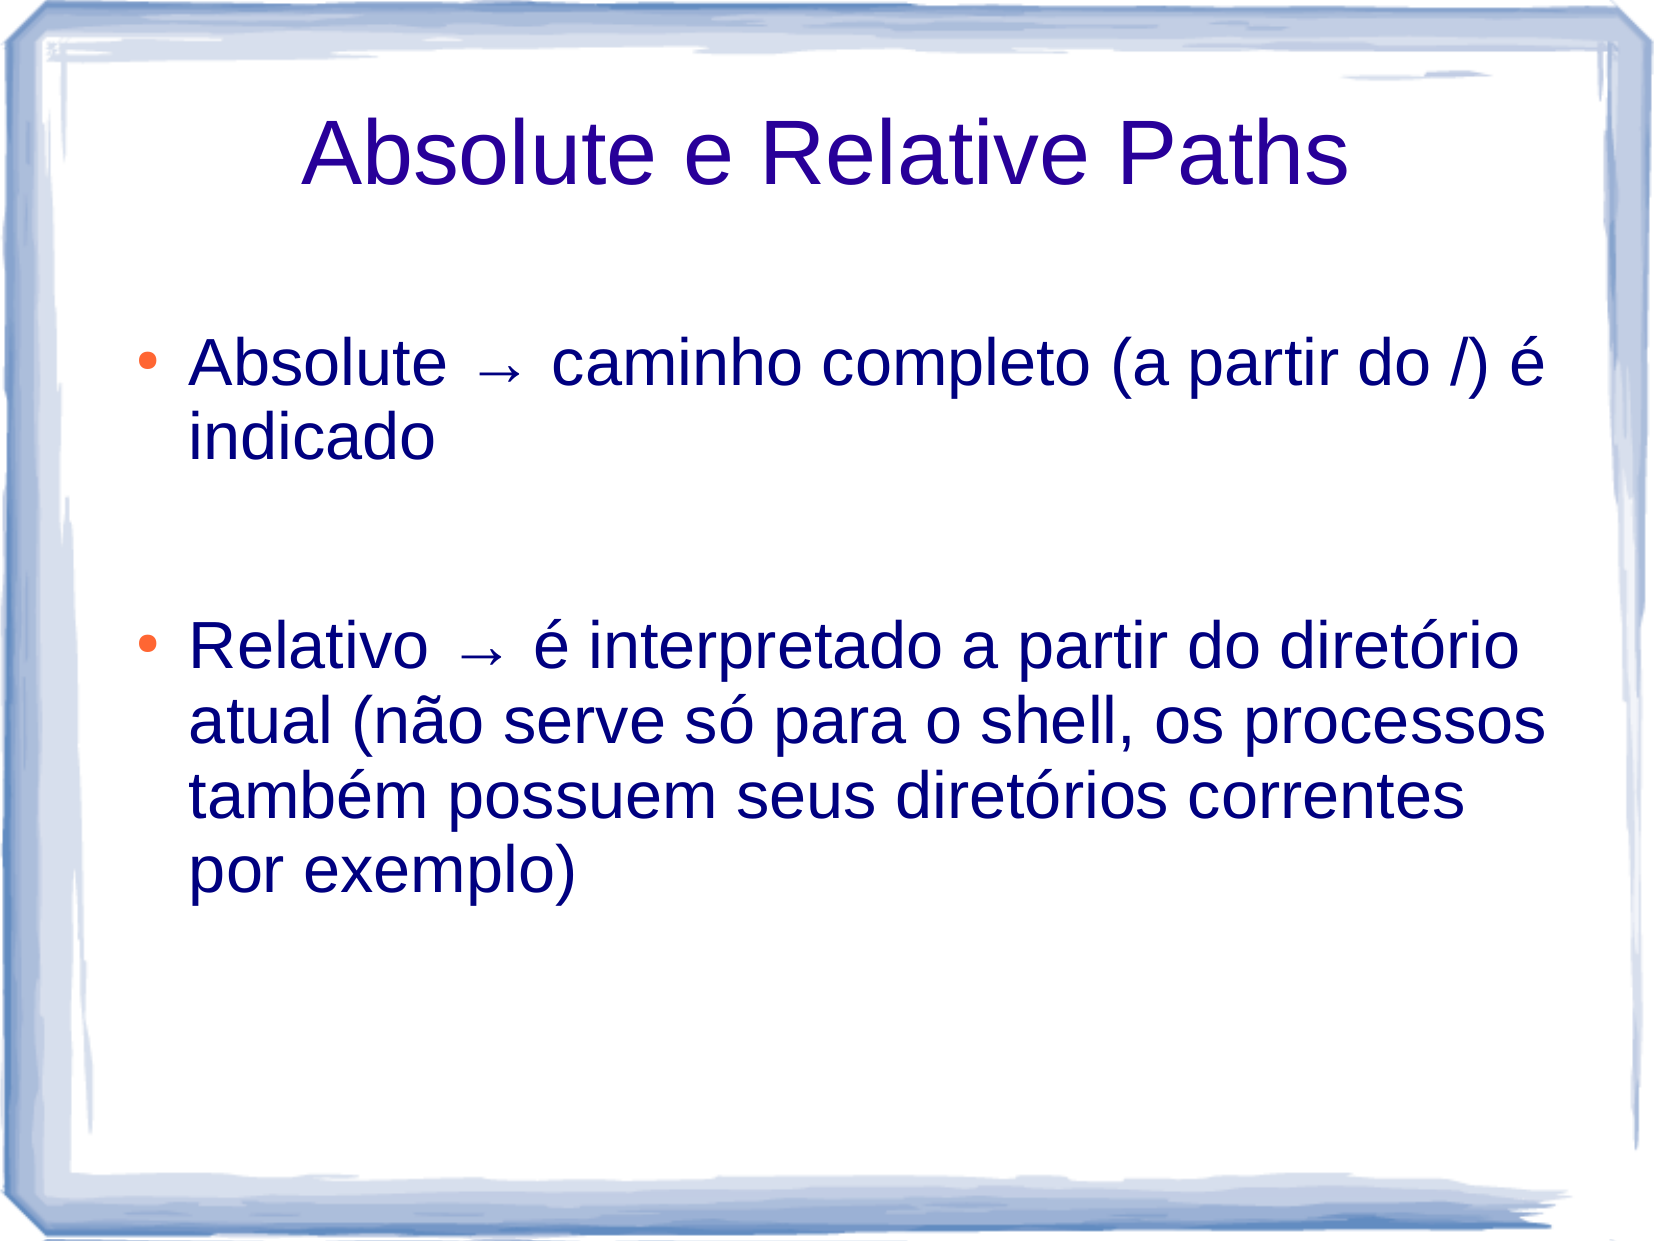

# Absolute e Relative Paths
Absolute → caminho completo (a partir do /) é indicado
Relativo → é interpretado a partir do diretório atual (não serve só para o shell, os processos também possuem seus diretórios correntes por exemplo)